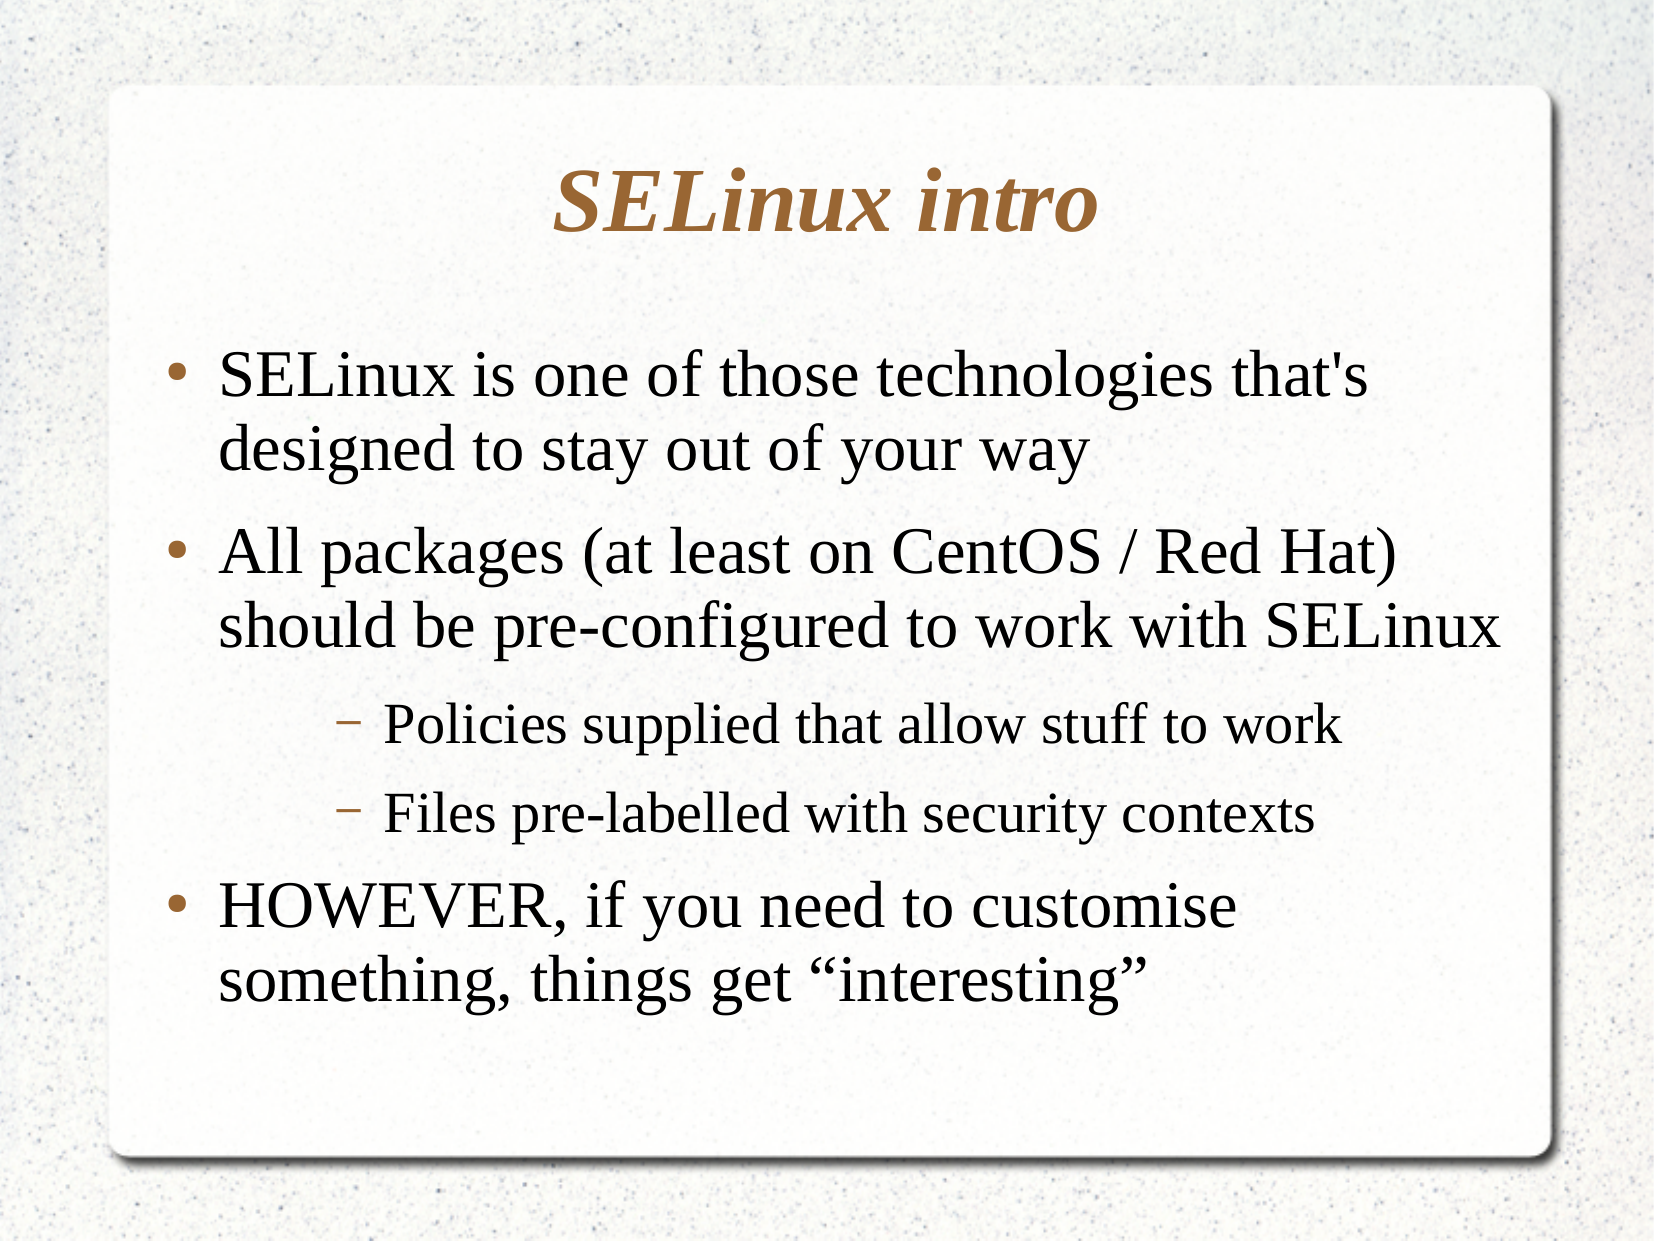

# SELinux intro
SELinux is one of those technologies that's designed to stay out of your way
All packages (at least on CentOS / Red Hat) should be pre-configured to work with SELinux
Policies supplied that allow stuff to work
Files pre-labelled with security contexts
HOWEVER, if you need to customise something, things get “interesting”